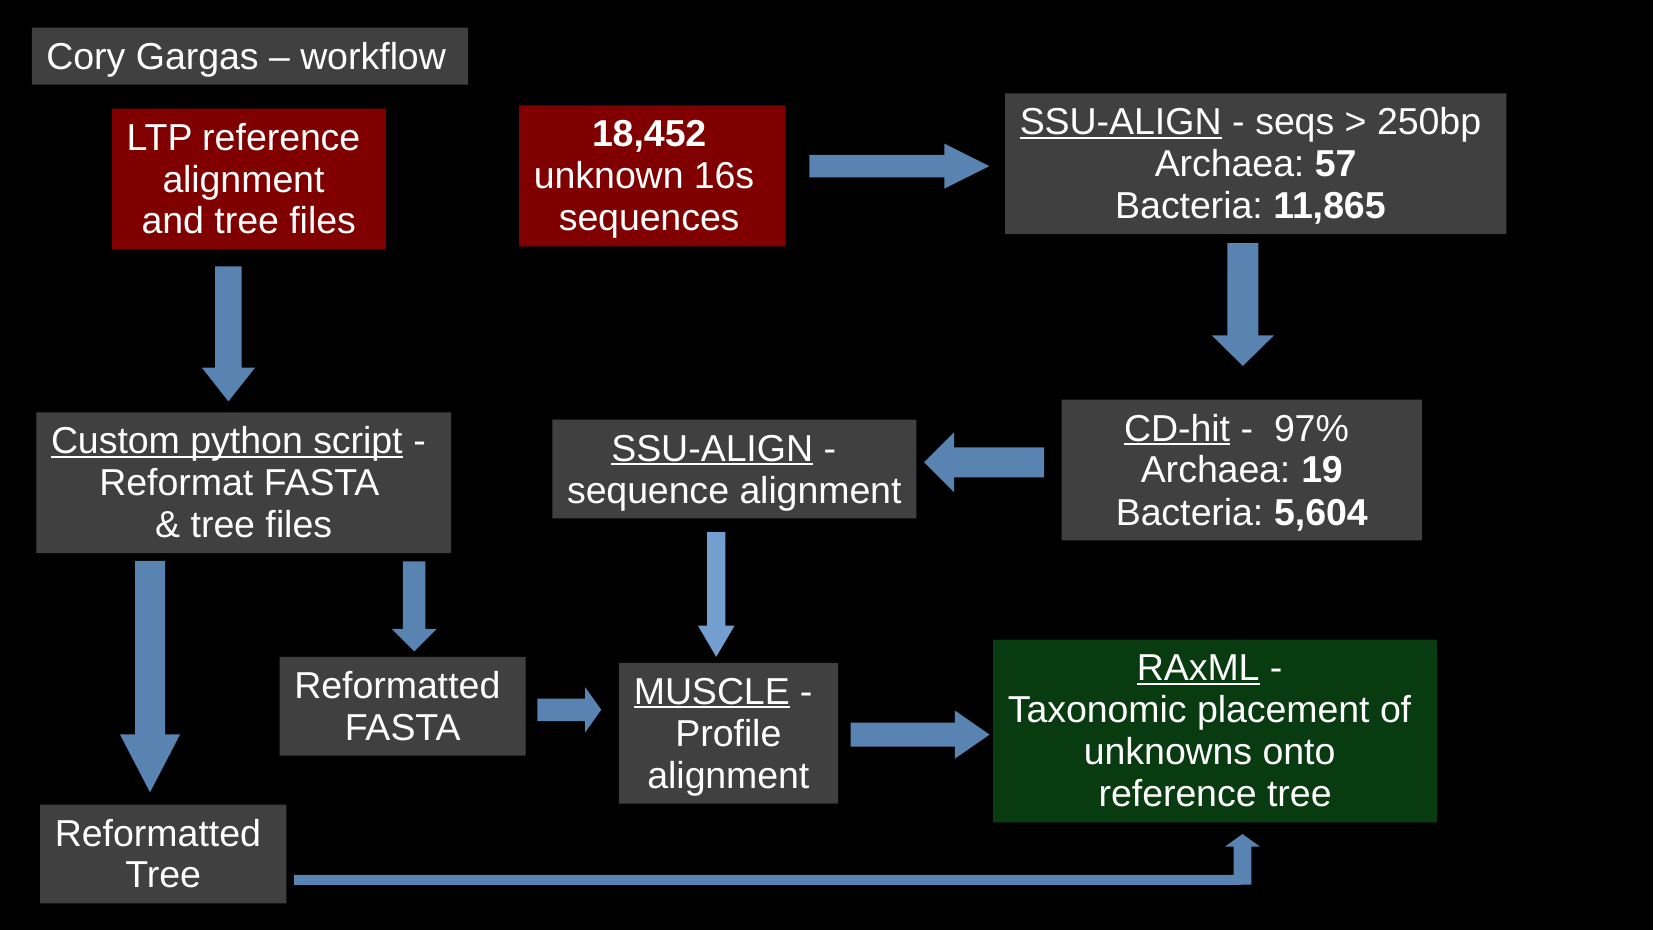

Cory Gargas – workflow
SSU-ALIGN - seqs > 250bp
Archaea: 57
Bacteria: 11,865
18,452
unknown 16s
sequences
LTP reference
alignment
and tree files
CD-hit - 97%
Archaea: 19
Bacteria: 5,604
Custom python script -
Reformat FASTA
& tree files
SSU-ALIGN -
sequence alignment
RAxML -
Taxonomic placement of
unknowns onto
reference tree
Reformatted
FASTA
MUSCLE -
Profile
alignment
Reformatted
Tree